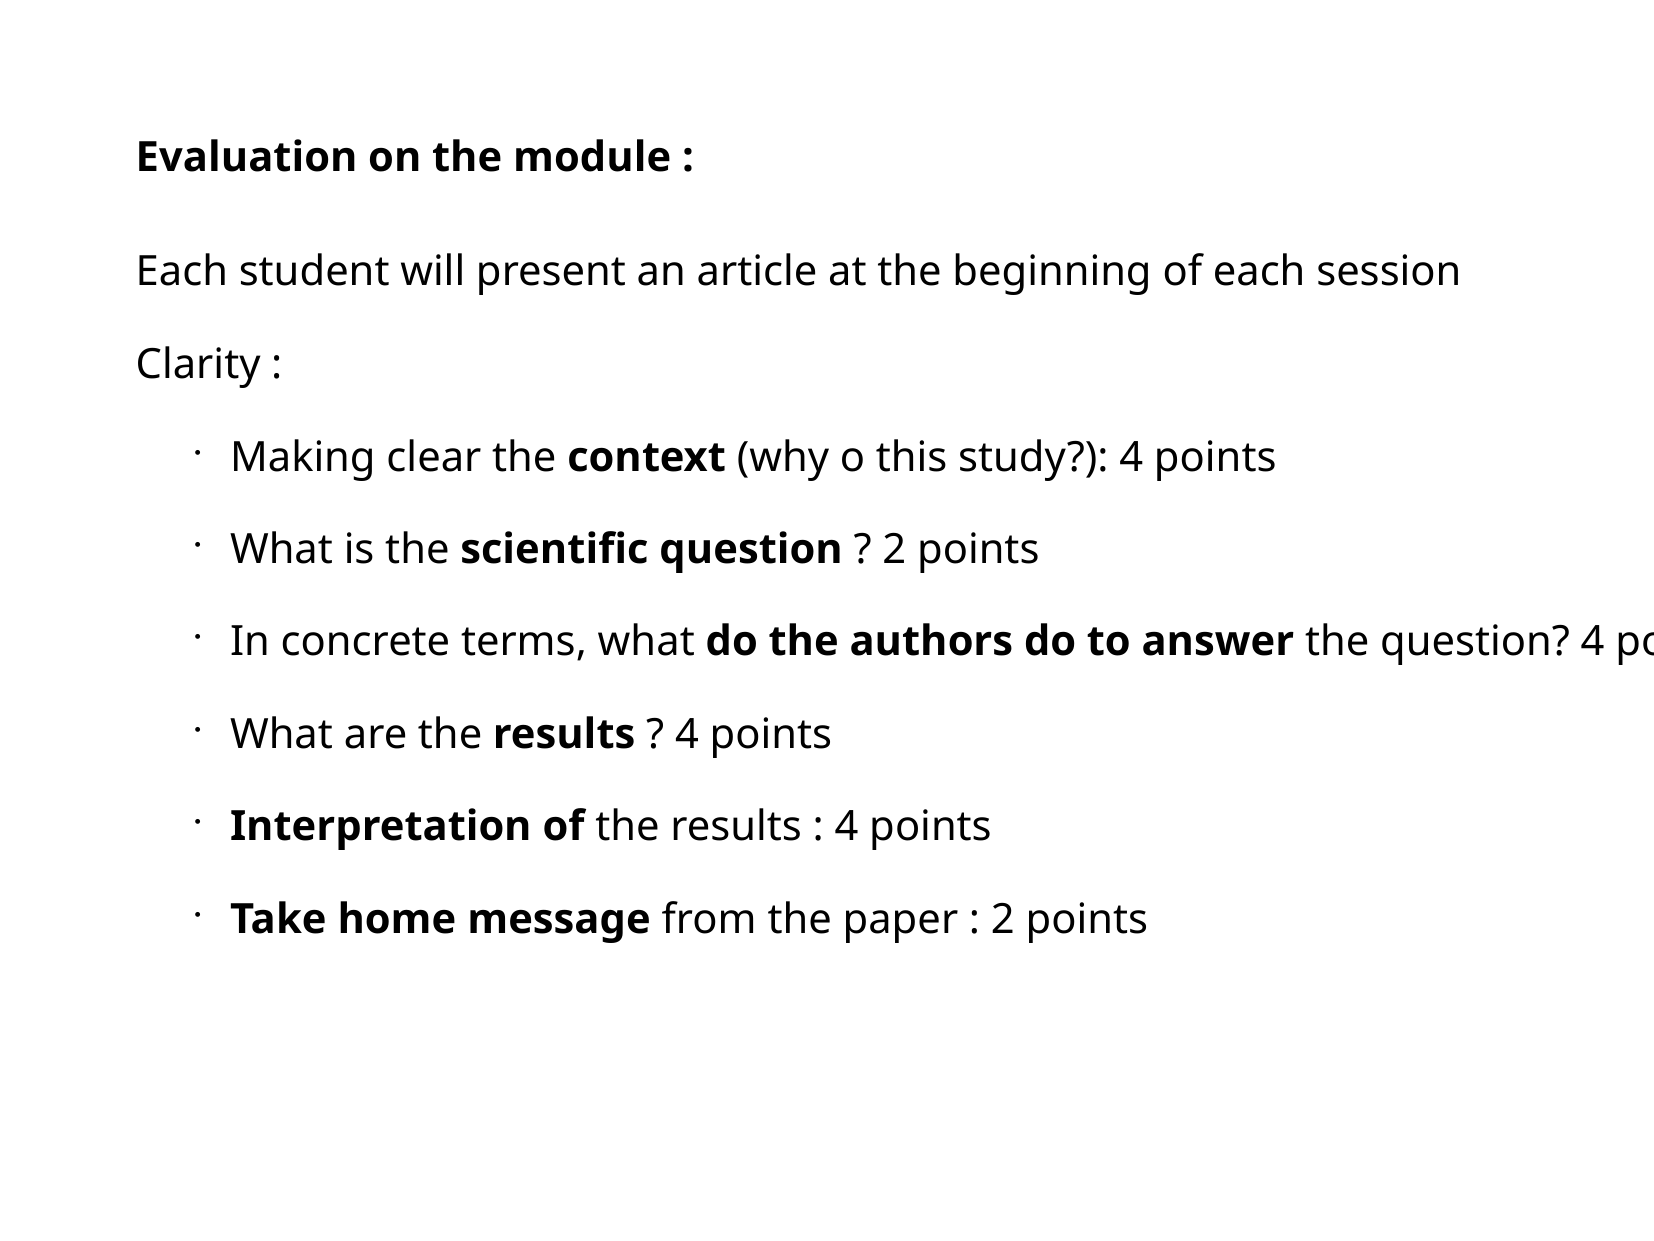

Evaluation on the module :
Each student will present an article at the beginning of each session
Clarity :
Making clear the context (why o this study?): 4 points
What is the scientific question ? 2 points
In concrete terms, what do the authors do to answer the question? 4 points
What are the results ? 4 points
Interpretation of the results : 4 points
Take home message from the paper : 2 points